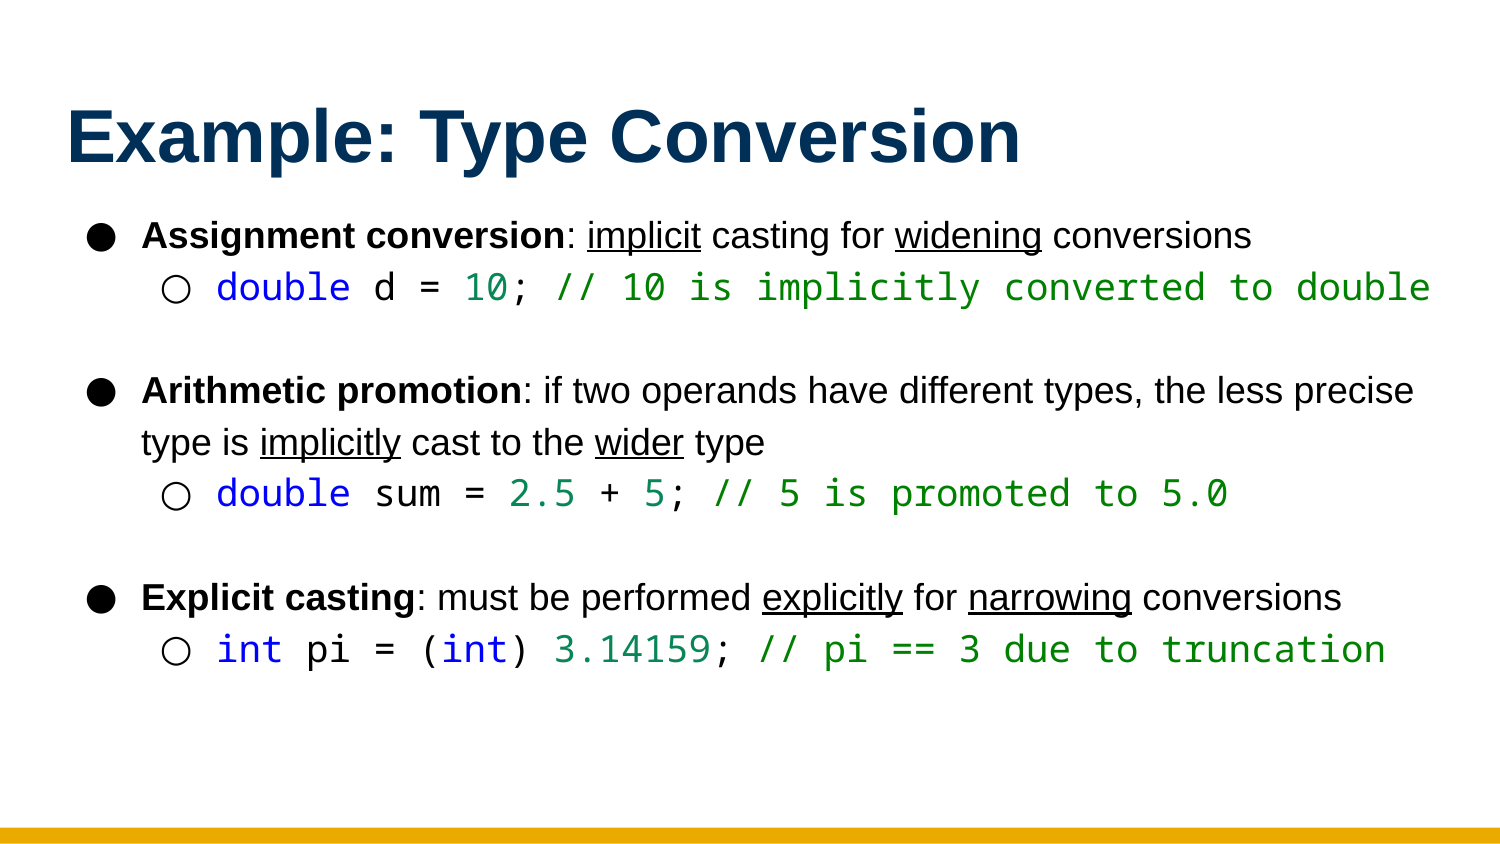

# Example: Type Conversion
Assignment conversion: implicit casting for widening conversions
double d = 10; // 10 is implicitly converted to double
Arithmetic promotion: if two operands have different types, the less precise type is implicitly cast to the wider type
double sum = 2.5 + 5; // 5 is promoted to 5.0
Explicit casting: must be performed explicitly for narrowing conversions
int pi = (int) 3.14159; // pi == 3 due to truncation